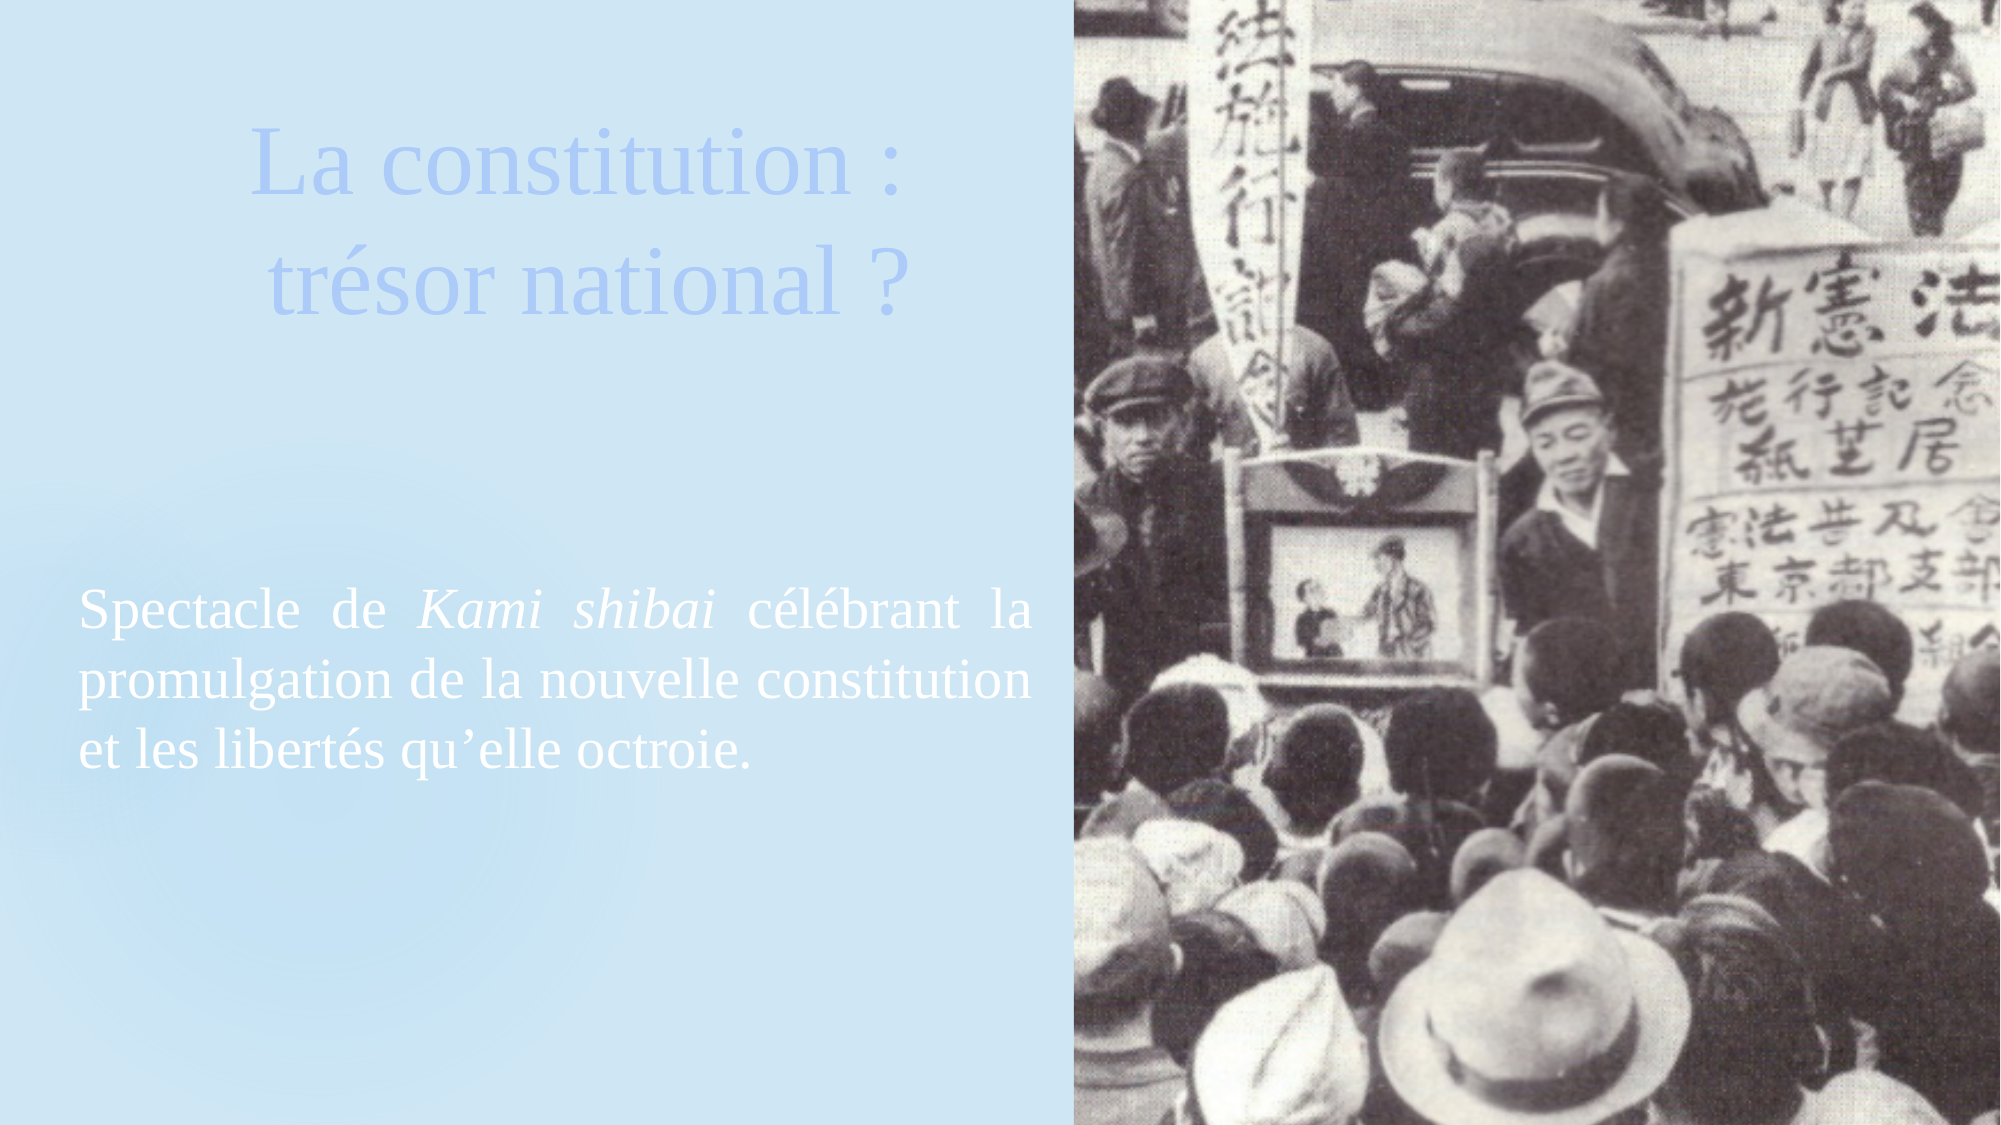

# La constitution : trésor national ?
Spectacle de Kami shibai célébrant la promulgation de la nouvelle constitution et les libertés qu’elle octroie.